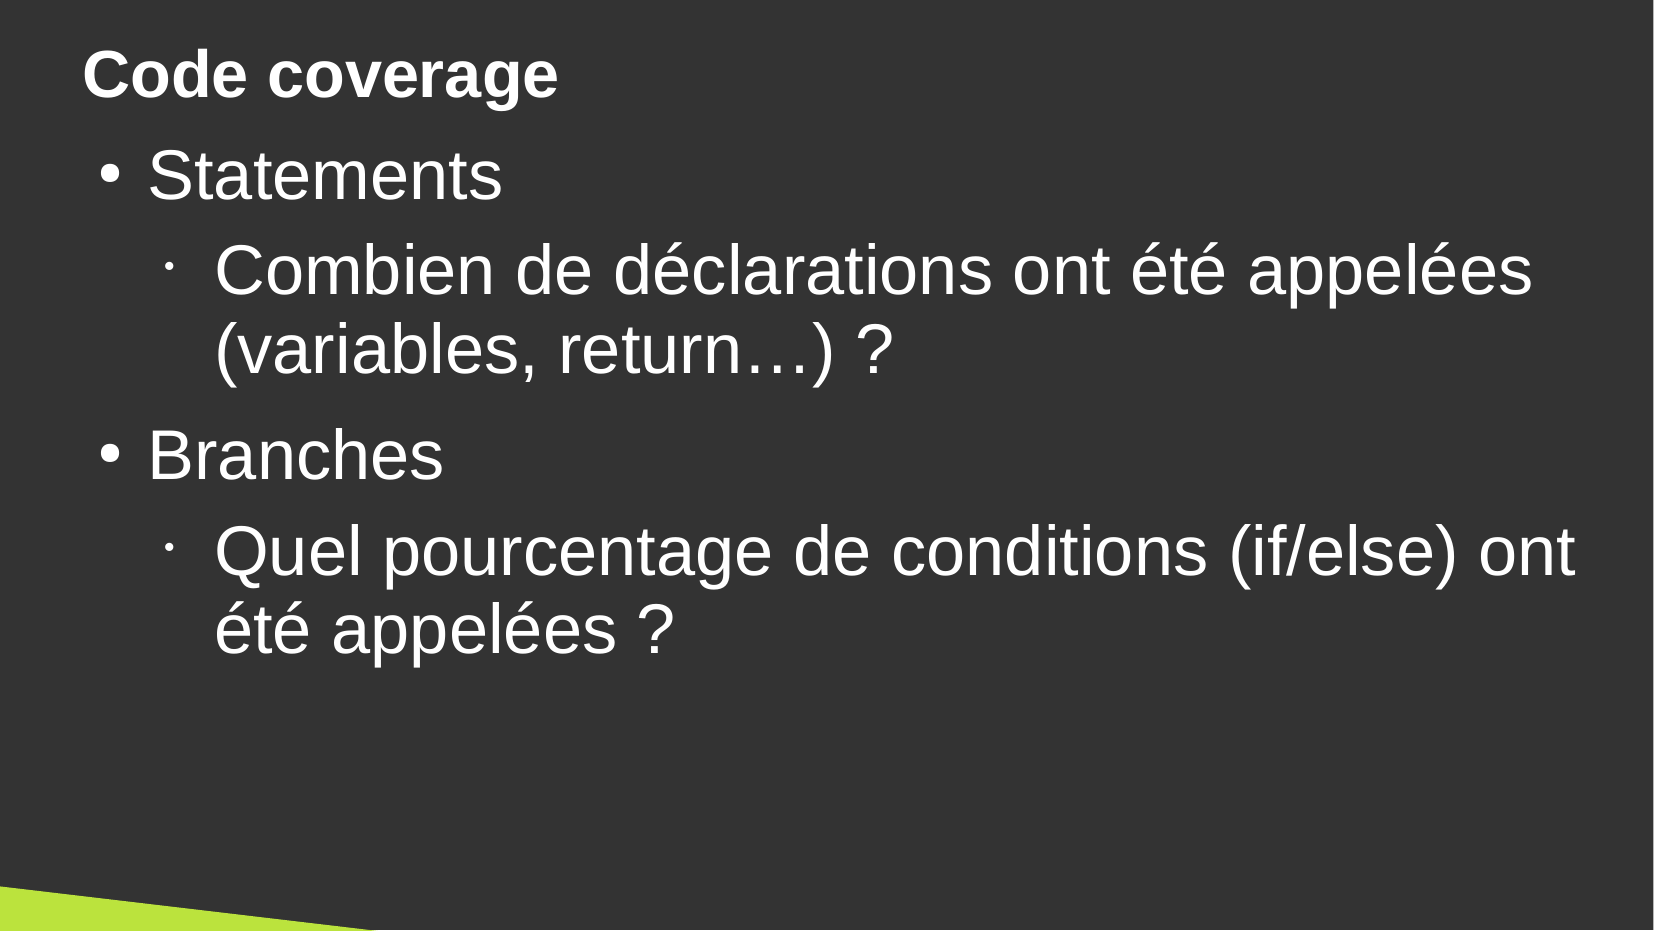

# Code coverage
Statements
Combien de déclarations ont été appelées (variables, return…) ?
Branches
Quel pourcentage de conditions (if/else) ont été appelées ?